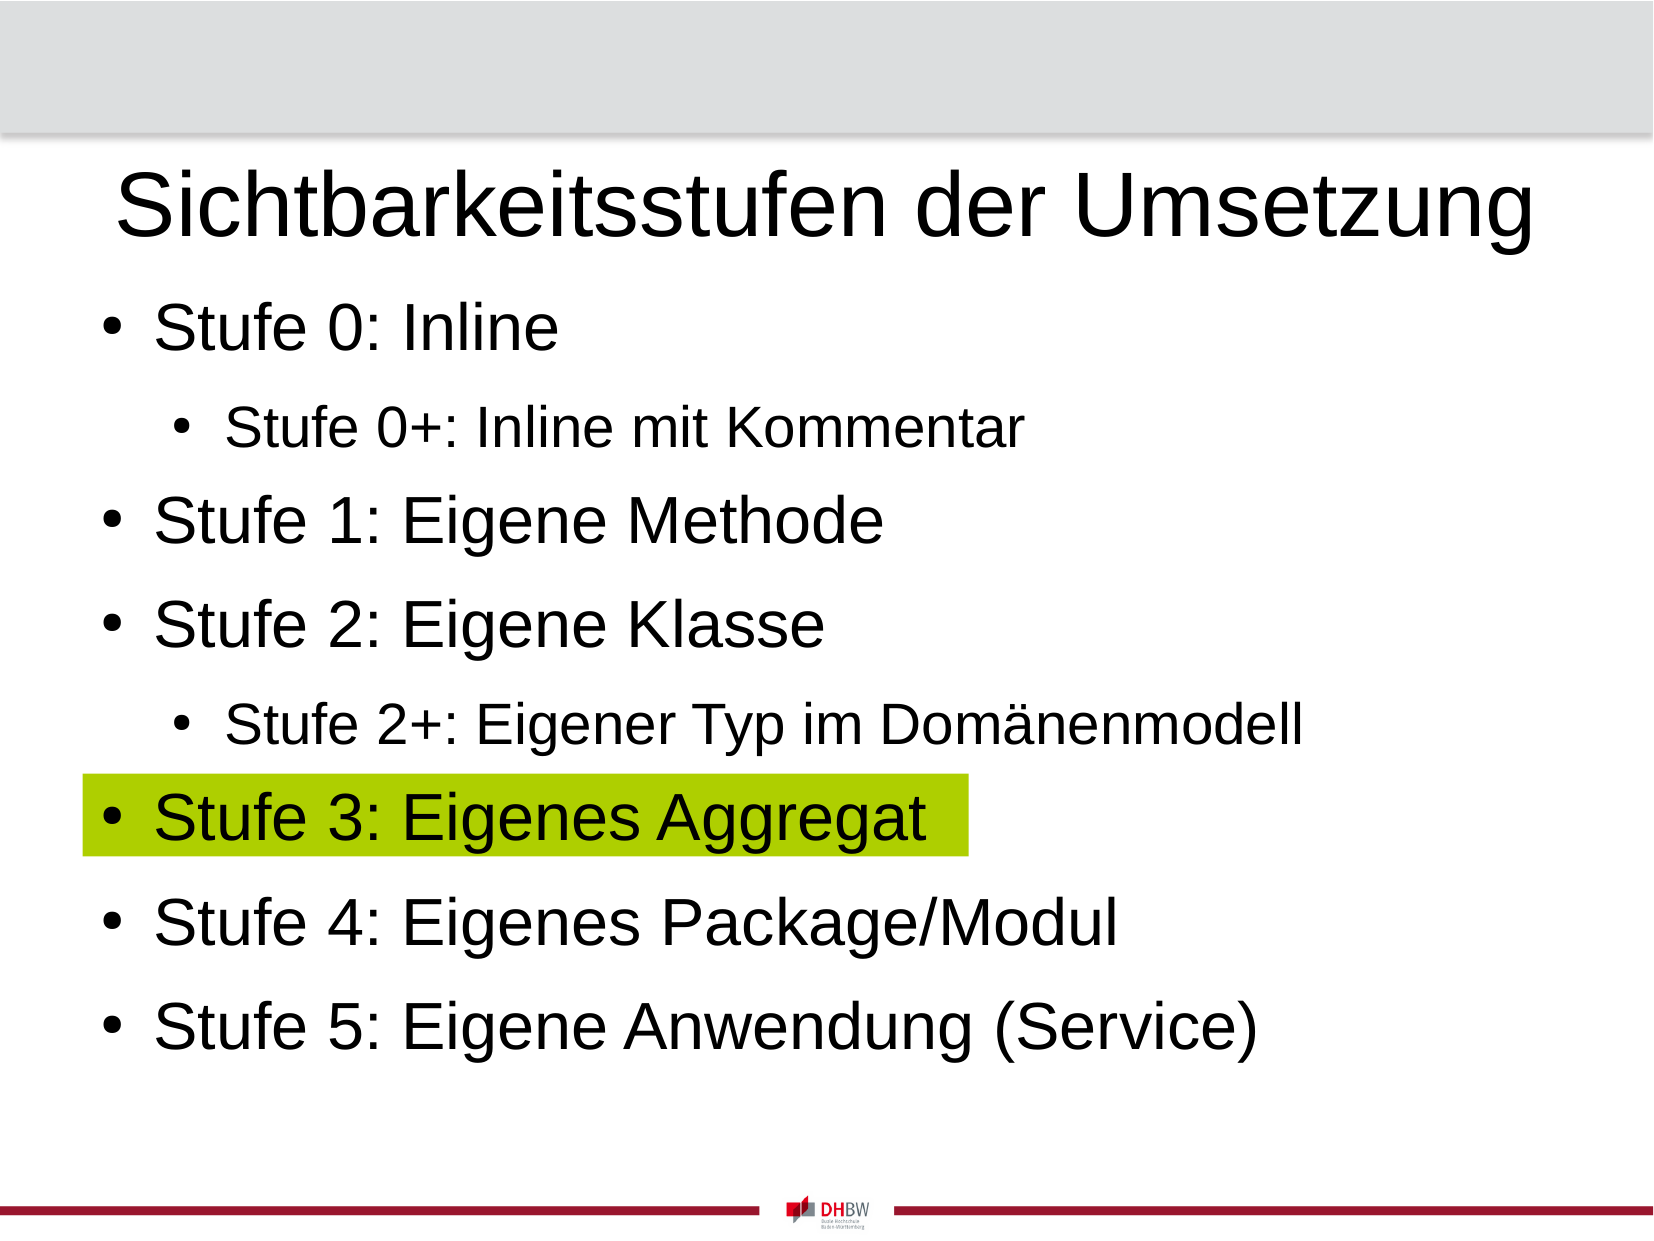

# Sichtbarkeitsstufen der Umsetzung
Stufe 0: Inline
Stufe 0+: Inline mit Kommentar
Stufe 1: Eigene Methode
Stufe 2: Eigene Klasse
Stufe 2+: Eigener Typ im Domänenmodell
Stufe 3: Eigenes Aggregat
Stufe 4: Eigenes Package/Modul
Stufe 5: Eigene Anwendung (Service)